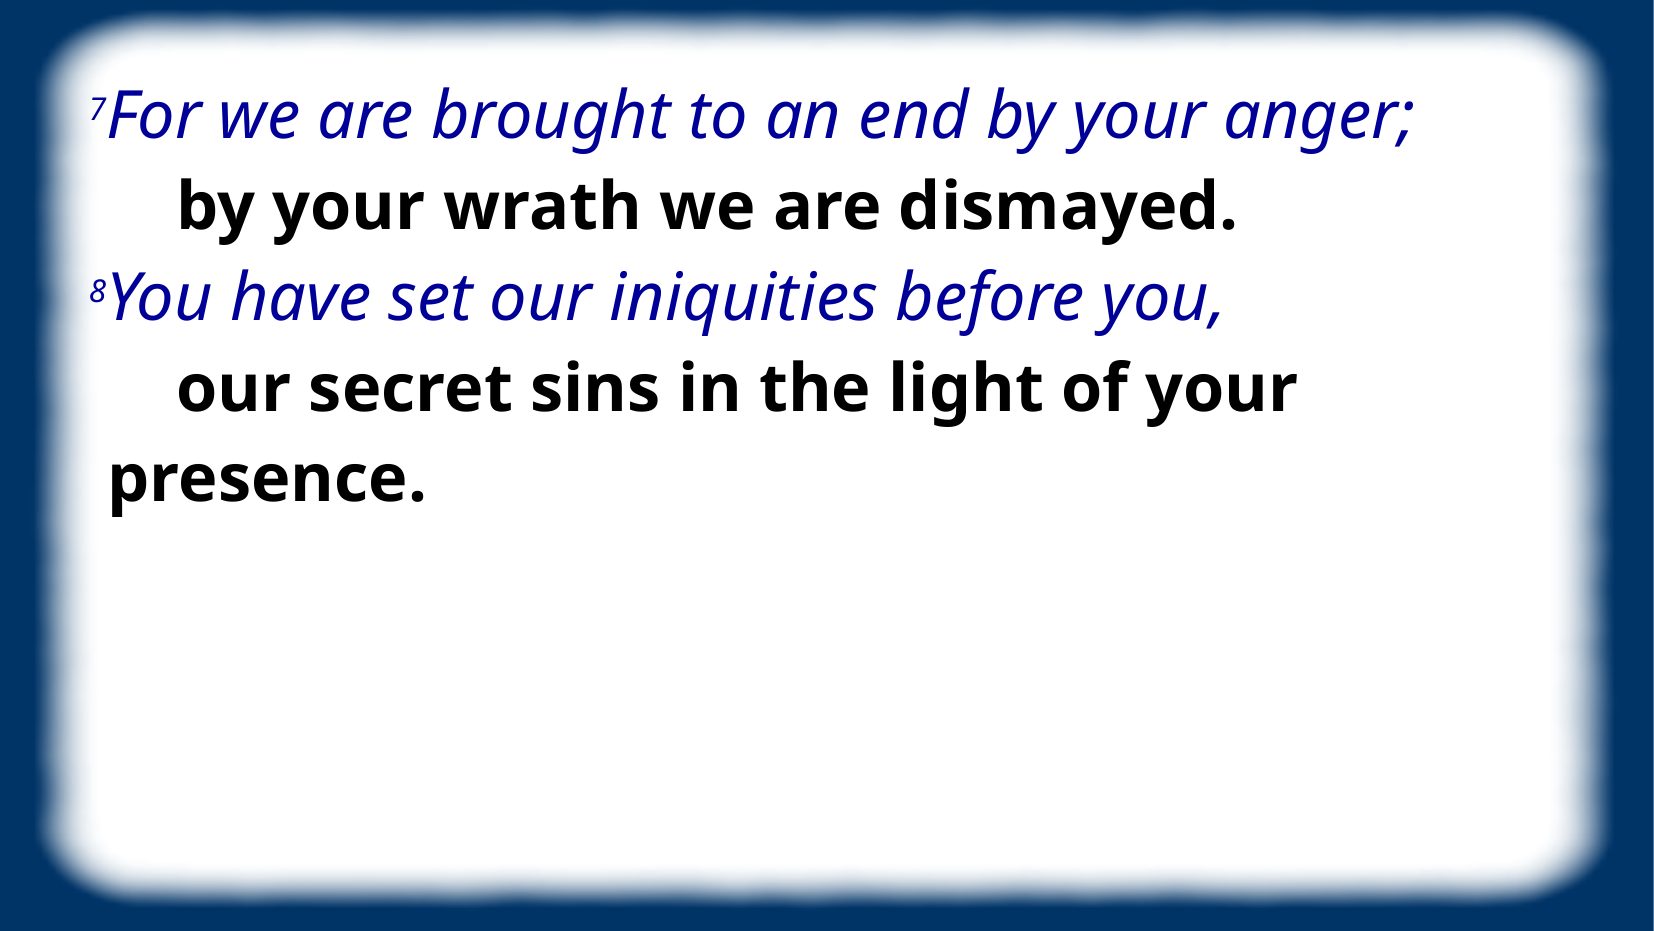

7For we are brought to an end by your anger;
 by your wrath we are dismayed.
8You have set our iniquities before you,
 our secret sins in the light of your presence.